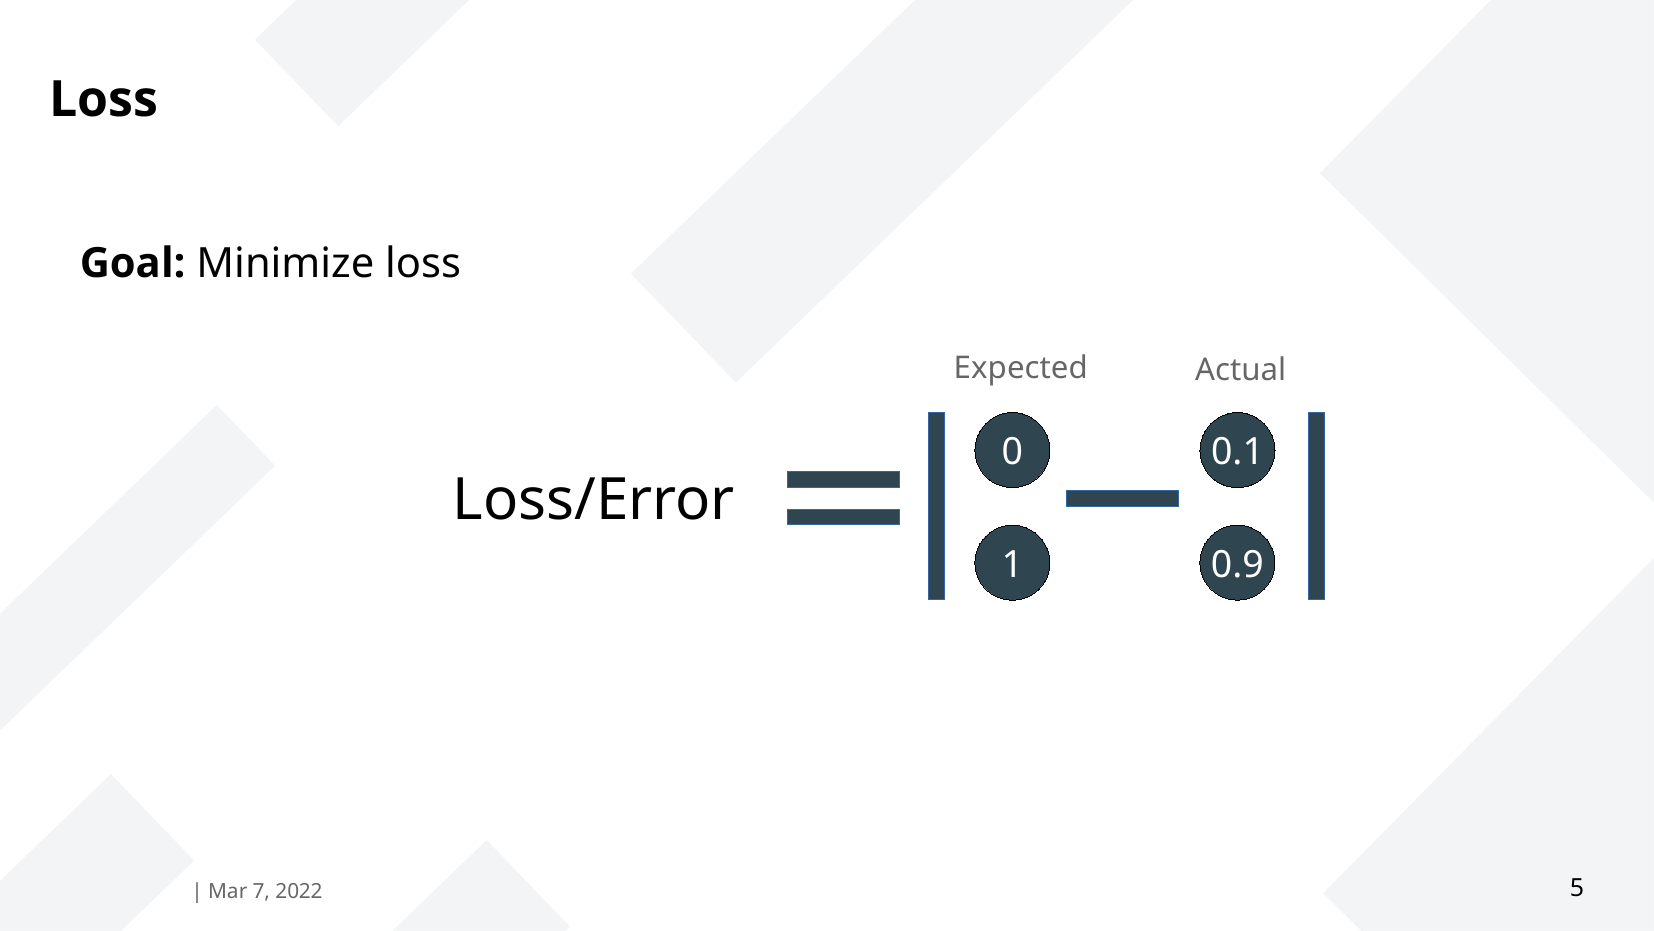

# Loss
Goal: Minimize loss
Expected
Actual
0
0.1
Loss/Error
0.9
1